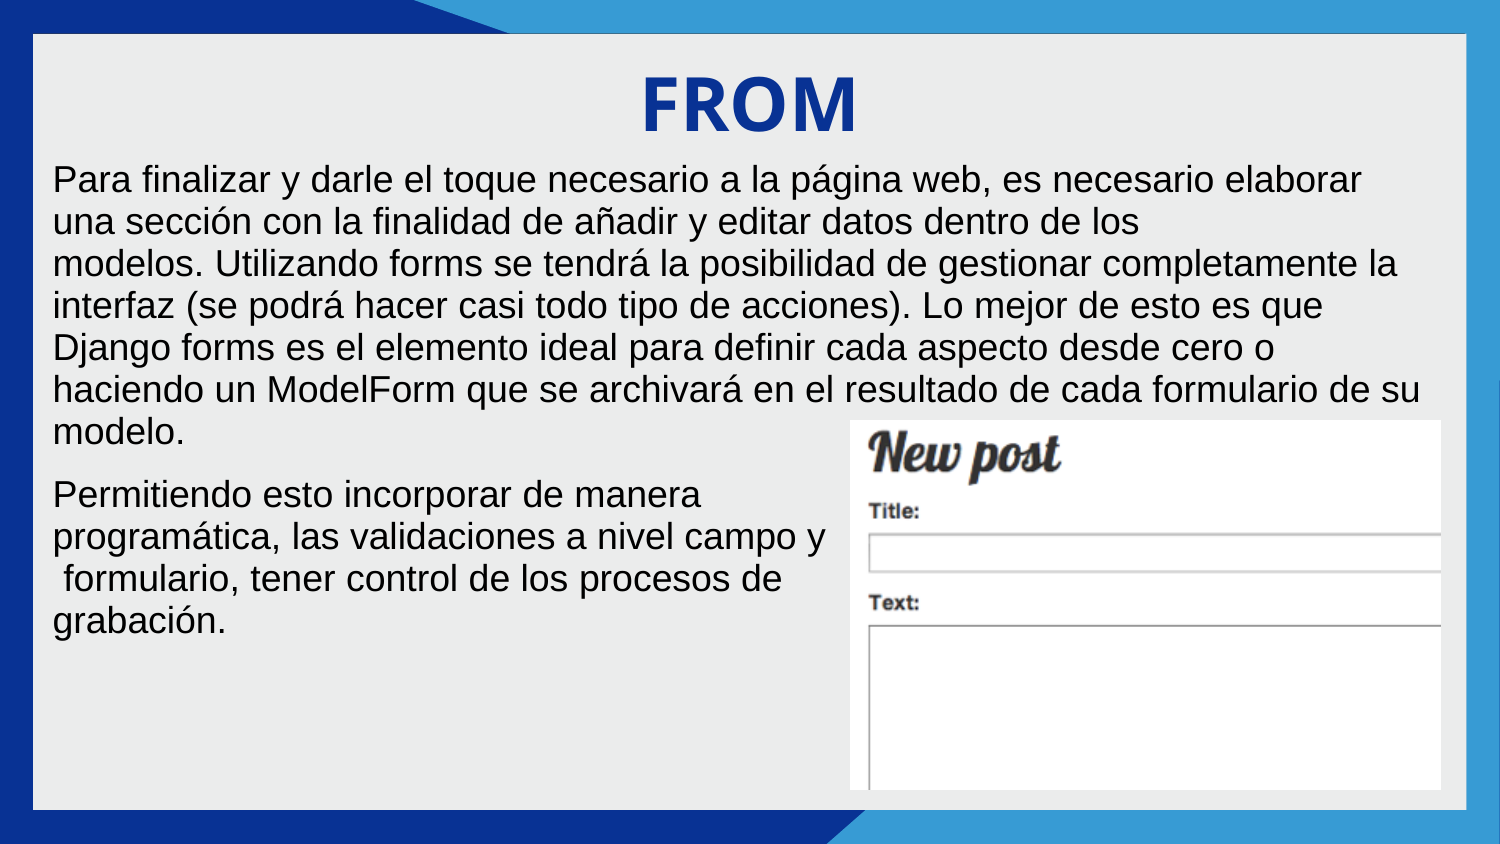

# FROM
Para finalizar y darle el toque necesario a la página web, es necesario elaborar una sección con la finalidad de añadir y editar datos dentro de los modelos. Utilizando forms se tendrá la posibilidad de gestionar completamente la interfaz (se podrá hacer casi todo tipo de acciones). Lo mejor de esto es que Django forms es el elemento ideal para definir cada aspecto desde cero o haciendo un ModelForm que se archivará en el resultado de cada formulario de su modelo.
Permitiendo esto incorporar de manera
programática, las validaciones a nivel campo y
 formulario, tener control de los procesos de
grabación.